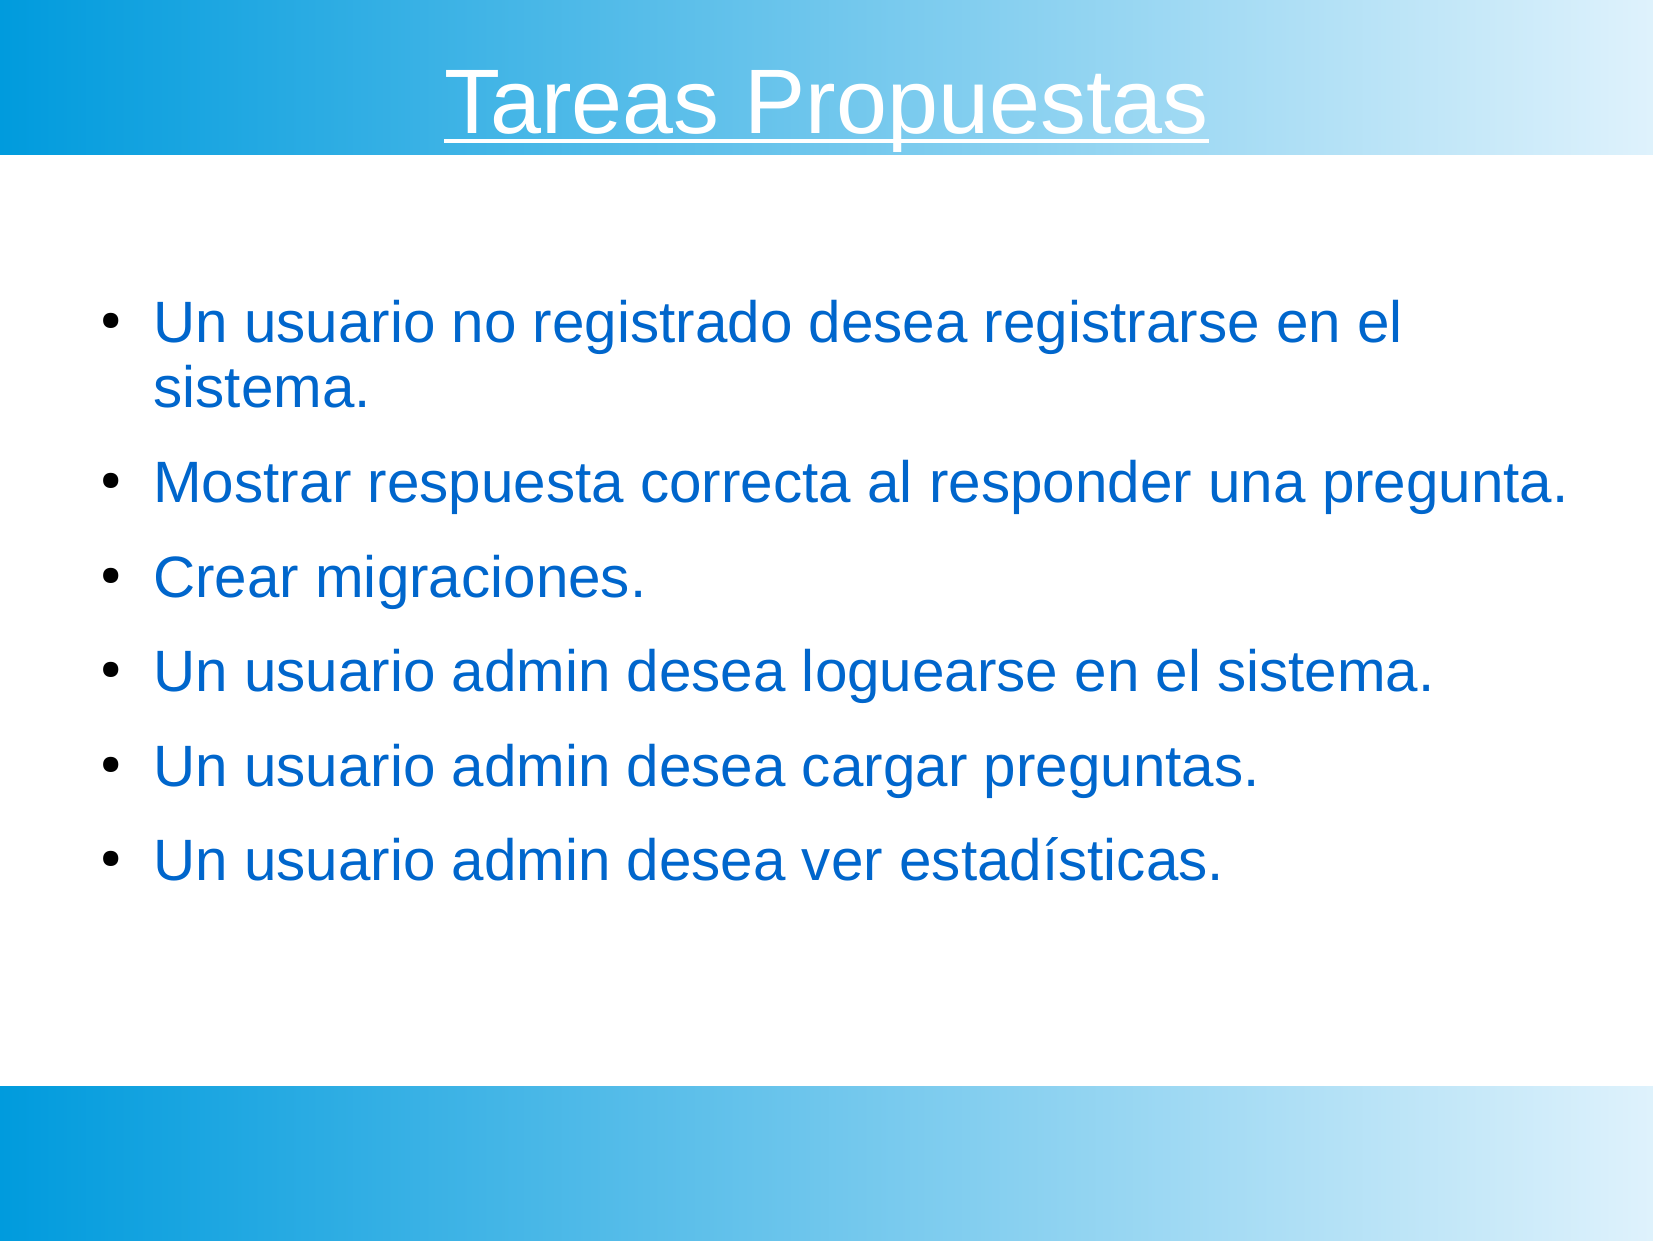

# Tareas Propuestas
Un usuario no registrado desea registrarse en el sistema.
Mostrar respuesta correcta al responder una pregunta.
Crear migraciones.
Un usuario admin desea loguearse en el sistema.
Un usuario admin desea cargar preguntas.
Un usuario admin desea ver estadísticas.